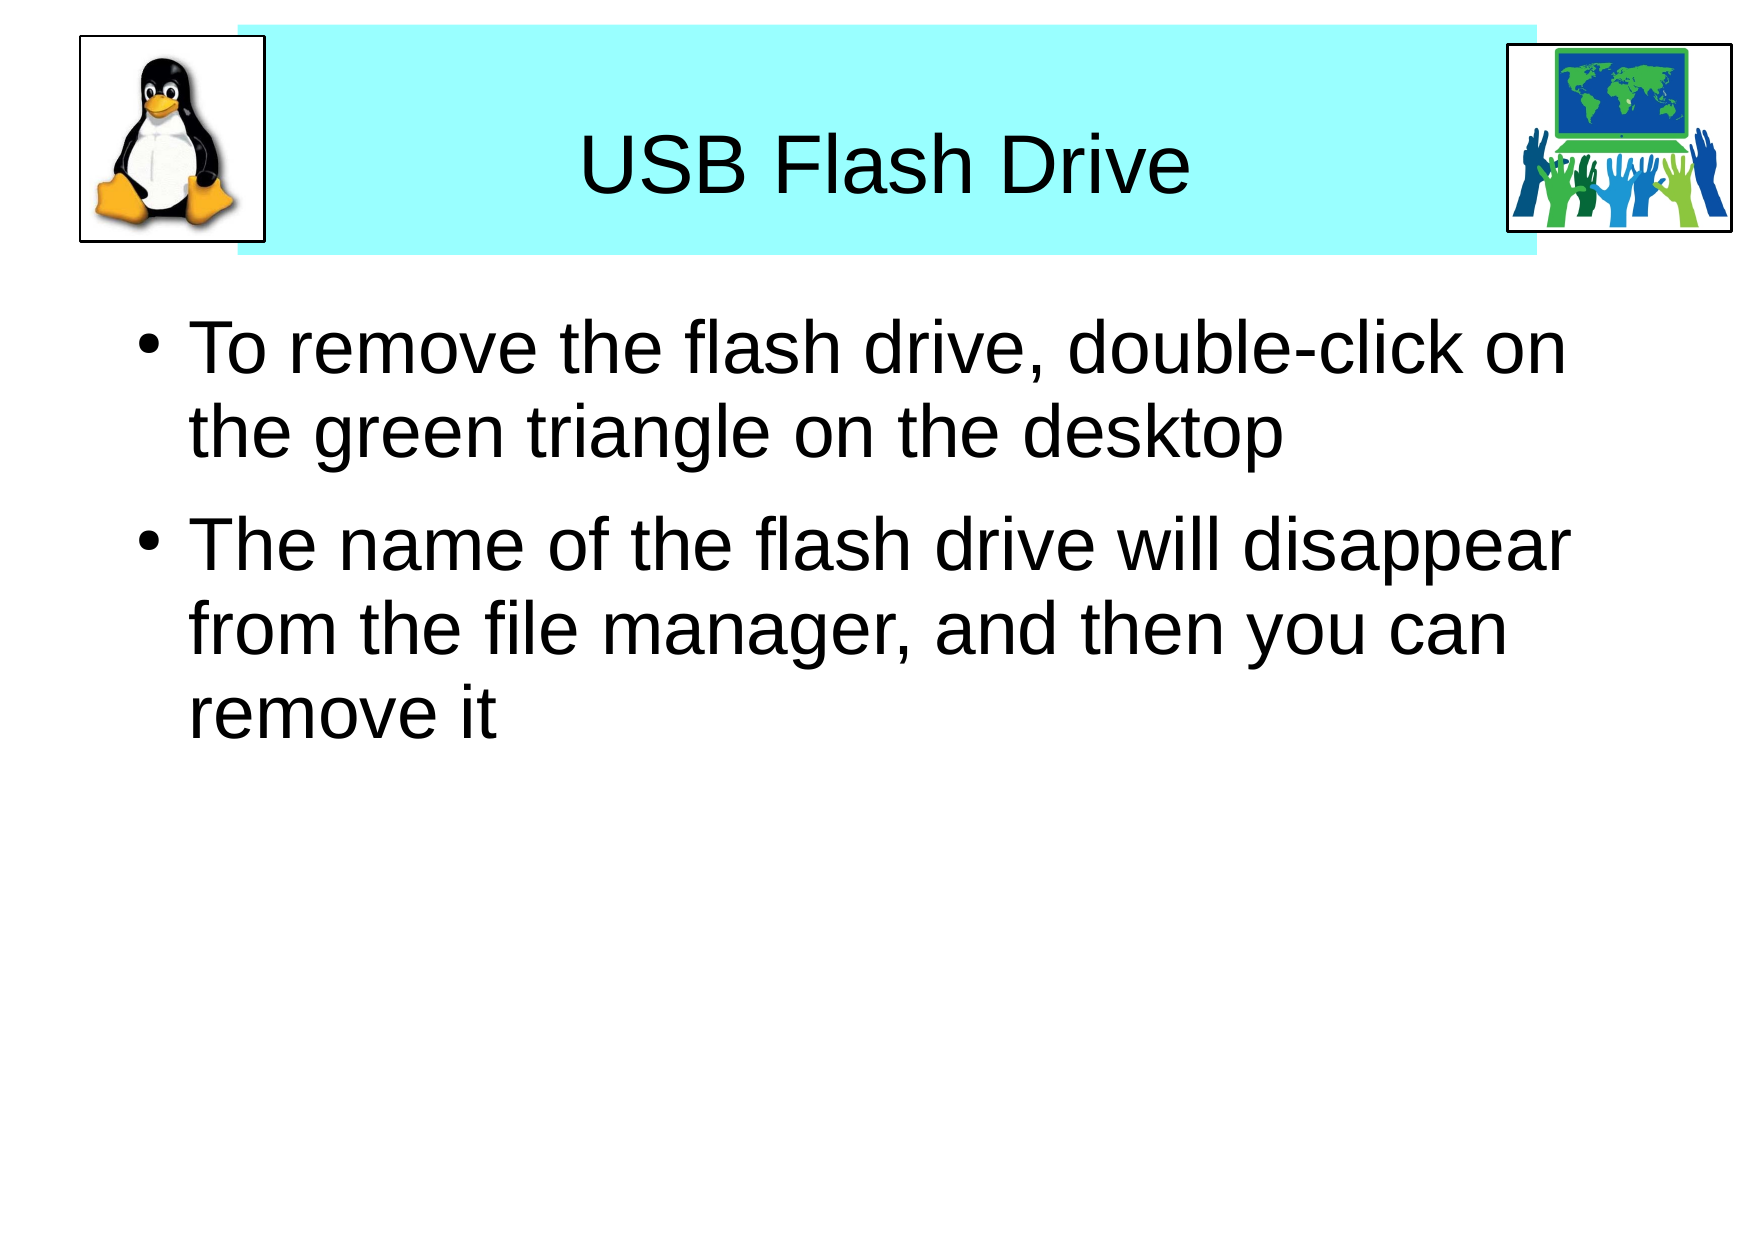

# USB Flash Drive
To remove the flash drive, double-click on the green triangle on the desktop
The name of the flash drive will disappear from the file manager, and then you can remove it